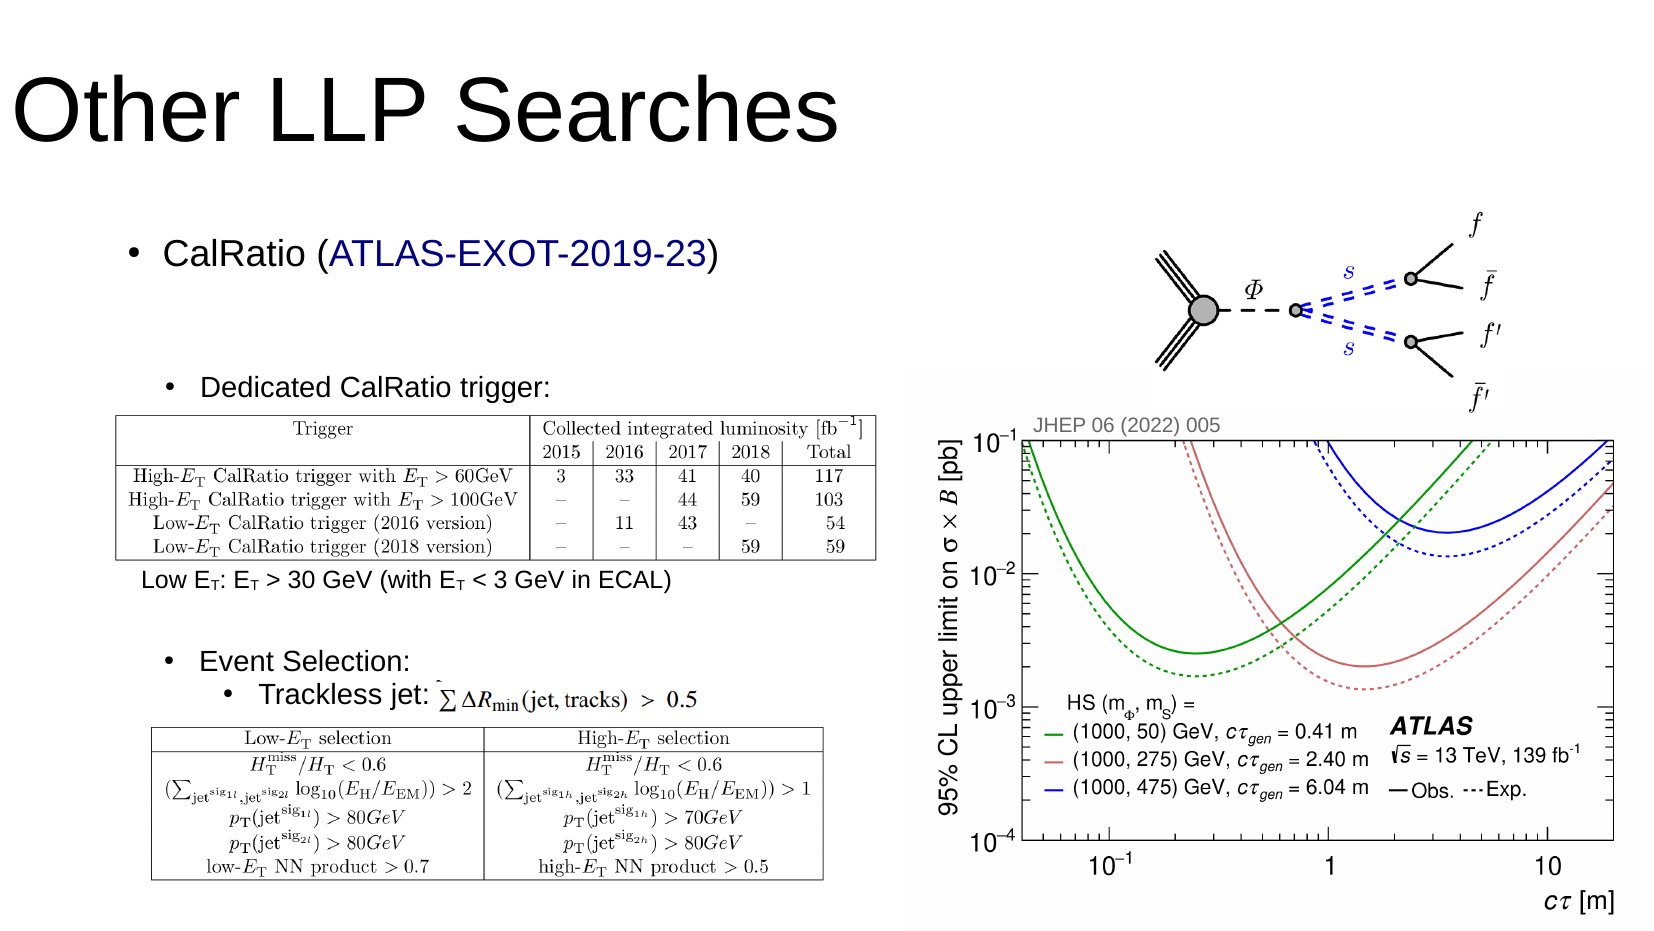

# Other LLP Searches
CalRatio (ATLAS-EXOT-2019-23)
Dedicated CalRatio trigger:
JHEP 06 (2022) 005
Low ET: ET > 30 GeV (with ET < 3 GeV in ECAL)
Event Selection:
Trackless jet: